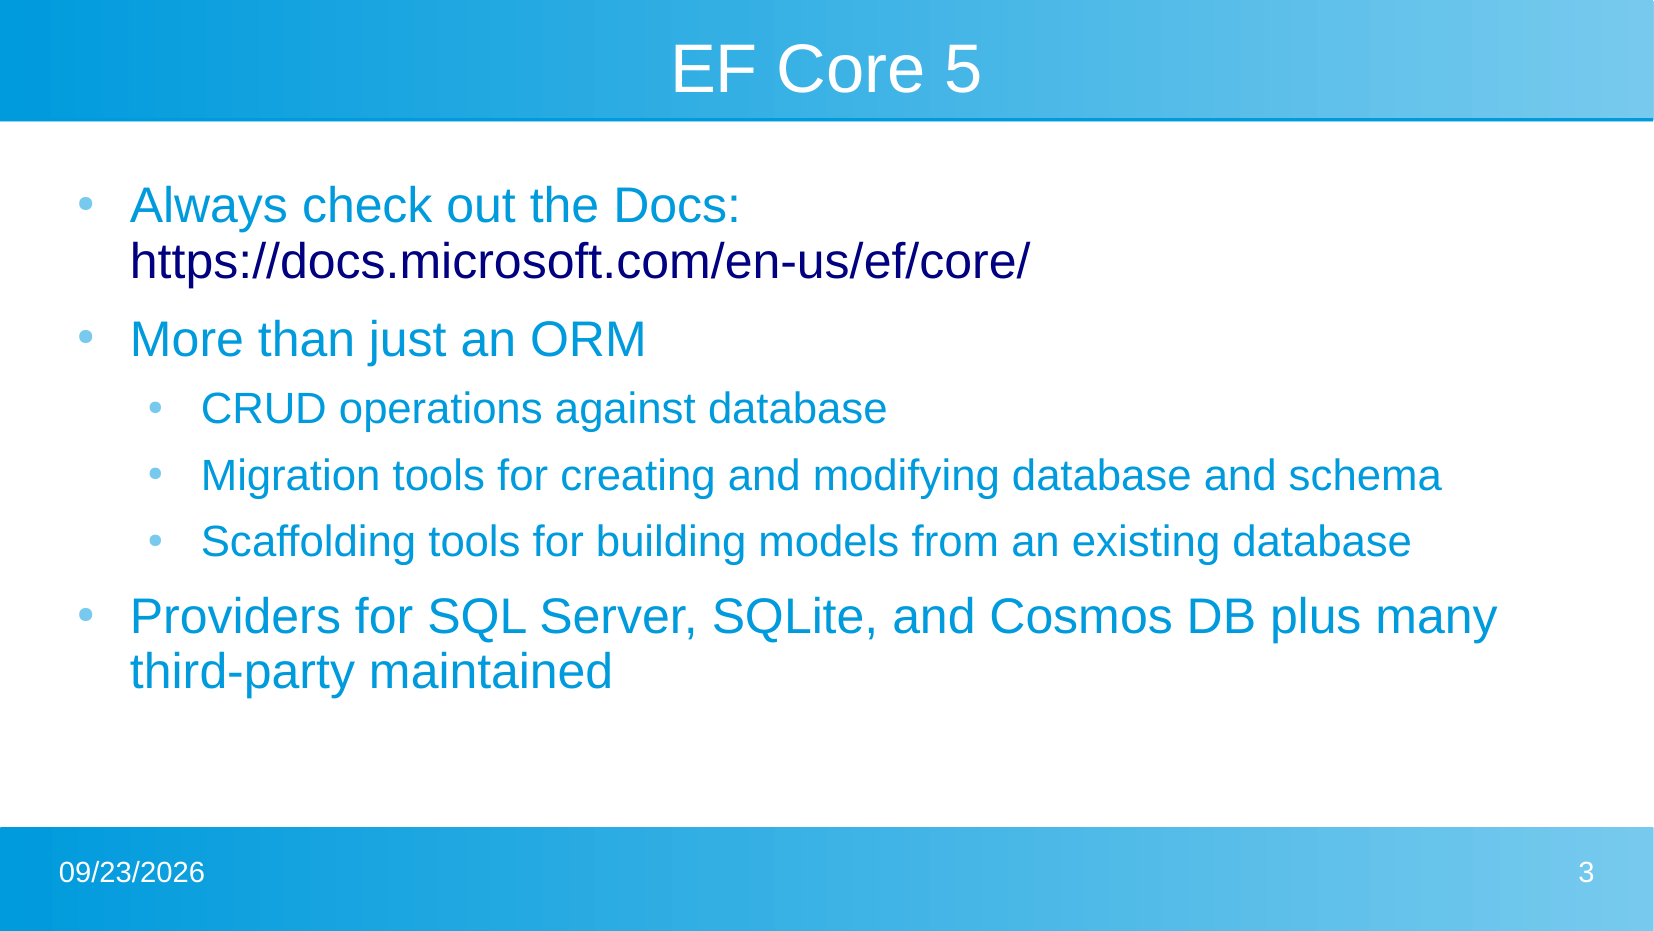

# EF Core 5
Always check out the Docs: https://docs.microsoft.com/en-us/ef/core/
More than just an ORM
CRUD operations against database
Migration tools for creating and modifying database and schema
Scaffolding tools for building models from an existing database
Providers for SQL Server, SQLite, and Cosmos DB plus many third-party maintained
3